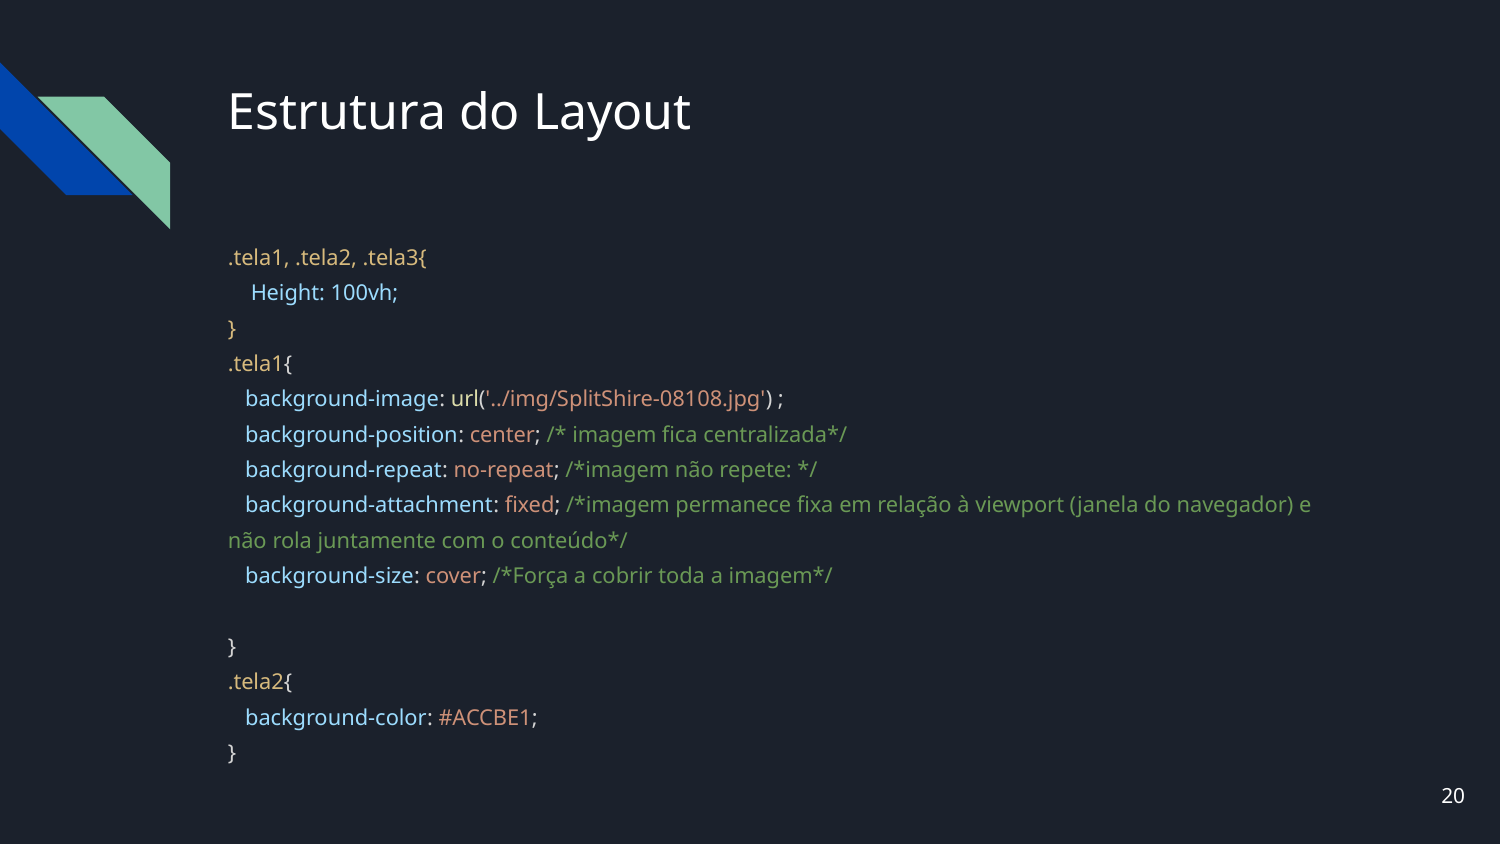

# Estrutura do Layout
.tela1, .tela2, .tela3{
 Height: 100vh;
}
.tela1{
 background-image: url('../img/SplitShire-08108.jpg') ;
 background-position: center; /* imagem fica centralizada*/
 background-repeat: no-repeat; /*imagem não repete: */
 background-attachment: fixed; /*imagem permanece fixa em relação à viewport (janela do navegador) e não rola juntamente com o conteúdo*/
 background-size: cover; /*Força a cobrir toda a imagem*/
}
.tela2{
 background-color: #ACCBE1;
}